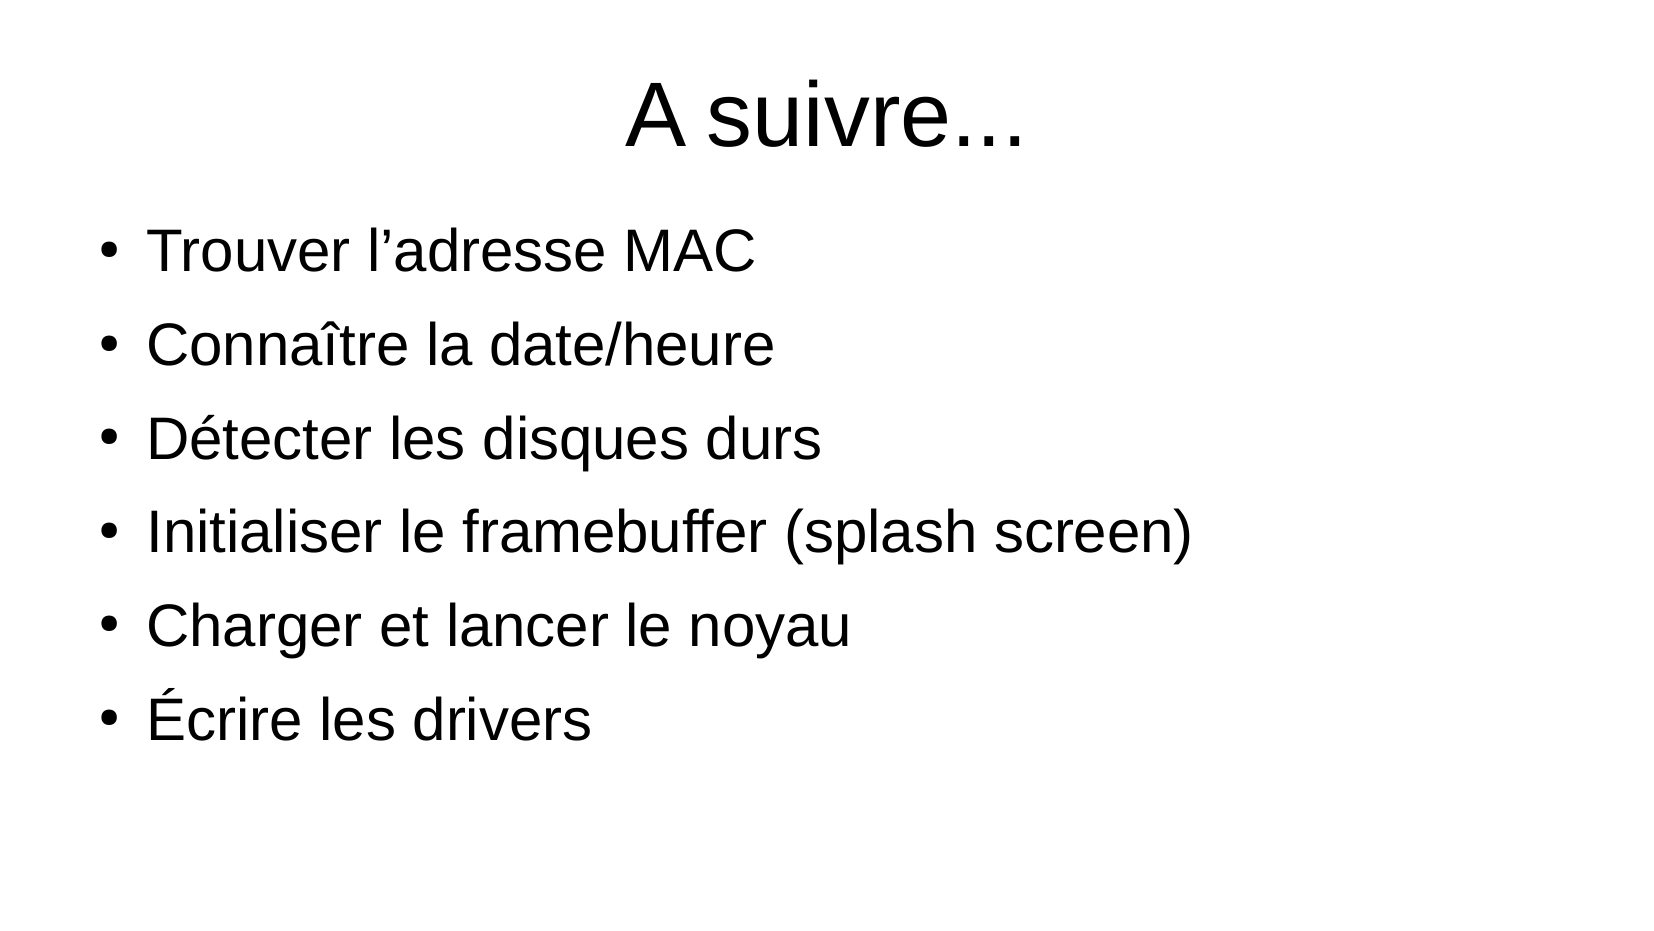

# A suivre...
Trouver l’adresse MAC
Connaître la date/heure
Détecter les disques durs
Initialiser le framebuffer (splash screen)
Charger et lancer le noyau
Écrire les drivers